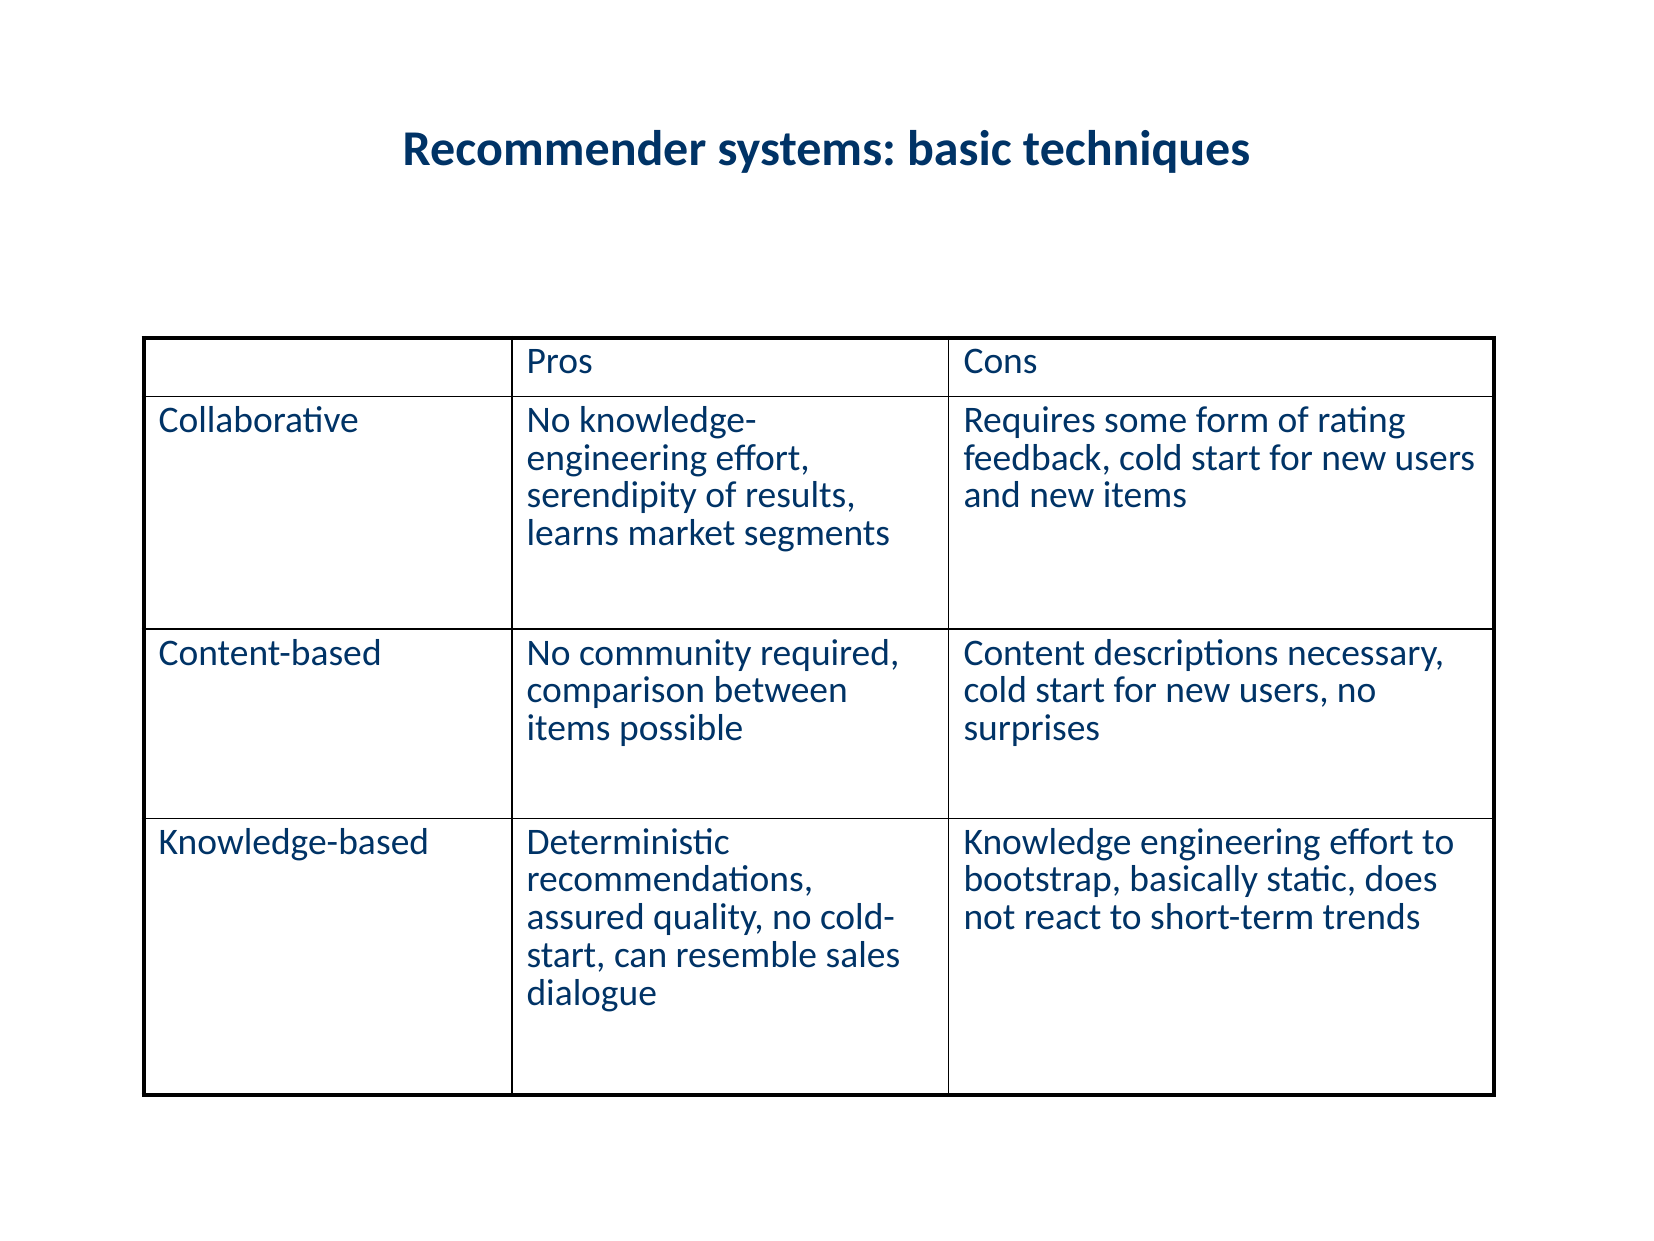

# Recommender systems: basic techniques
| | Pros | Cons |
| --- | --- | --- |
| Collaborative | No knowledge-engineering effort, serendipity of results, learns market segments | Requires some form of rating feedback, cold start for new users and new items |
| Content-based | No community required, comparison between items possible | Content descriptions necessary, cold start for new users, no surprises |
| Knowledge-based | Deterministic recommendations, assured quality, no cold-start, can resemble sales dialogue | Knowledge engineering effort to bootstrap, basically static, does not react to short-term trends |